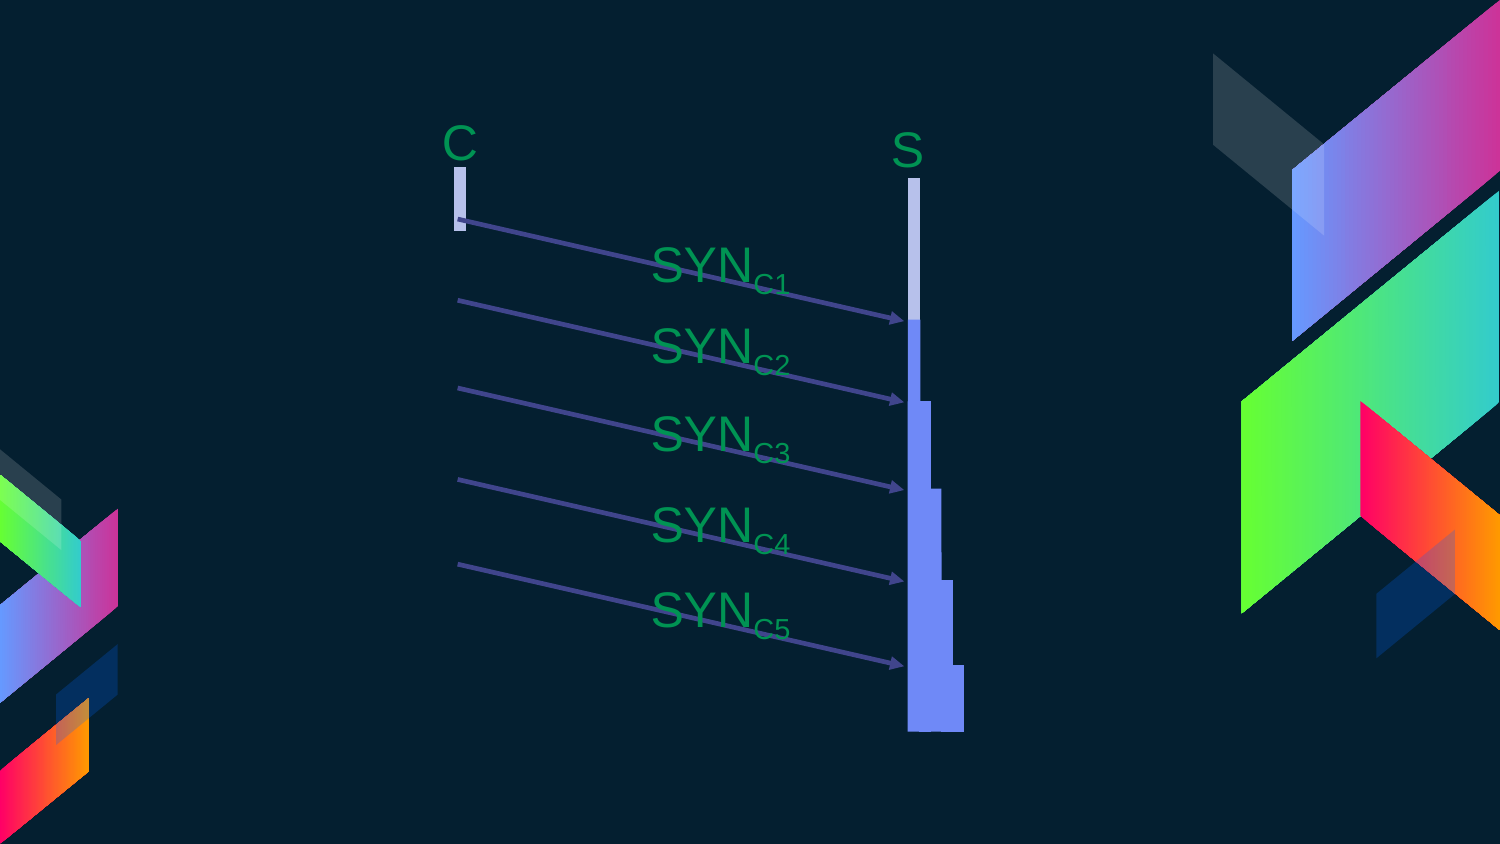

C
S
SYNC1
SYNC2
SYNC3
SYNC4
SYNC5